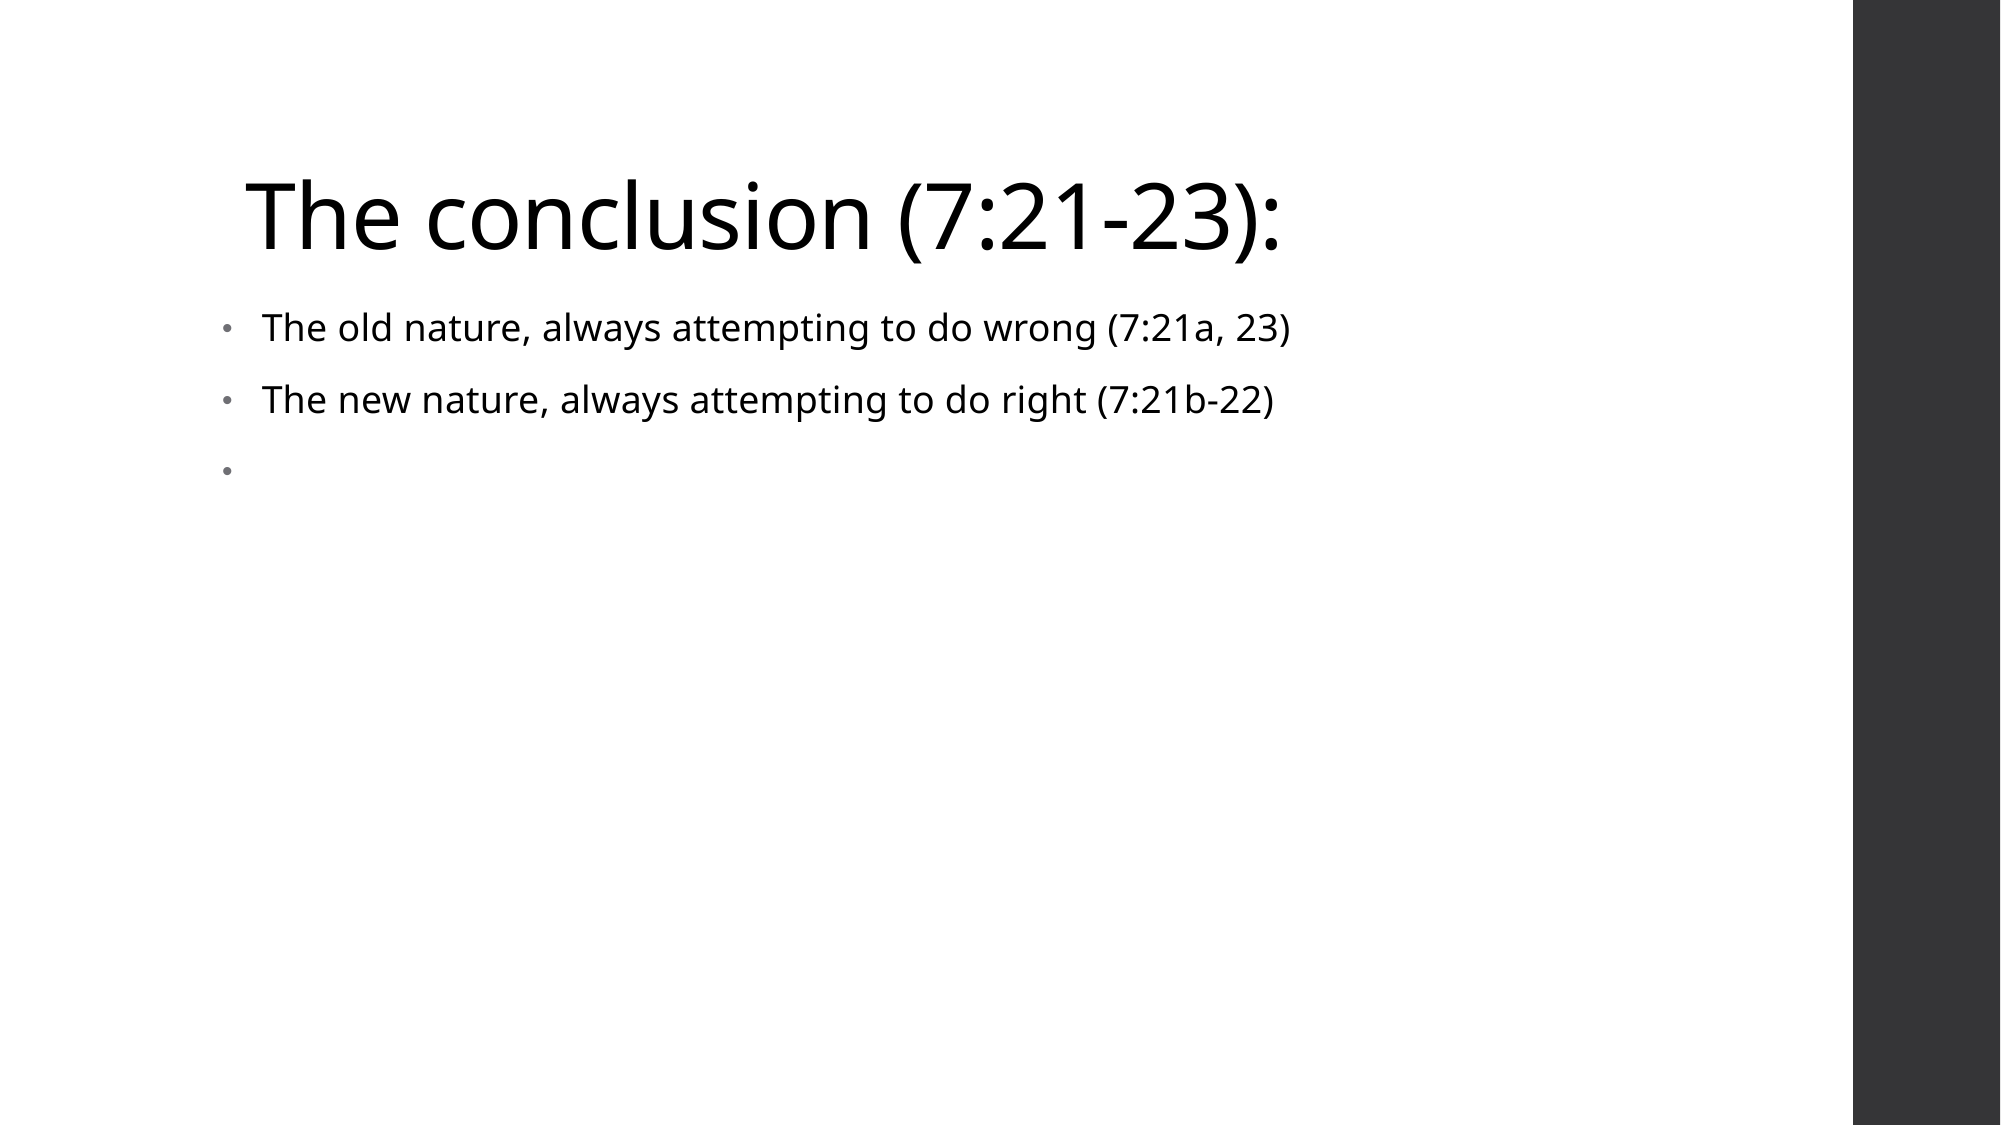

# The conclusion (7:21-23):
 The old nature, always attempting to do wrong (7:21a, 23)
 The new nature, always attempting to do right (7:21b-22)